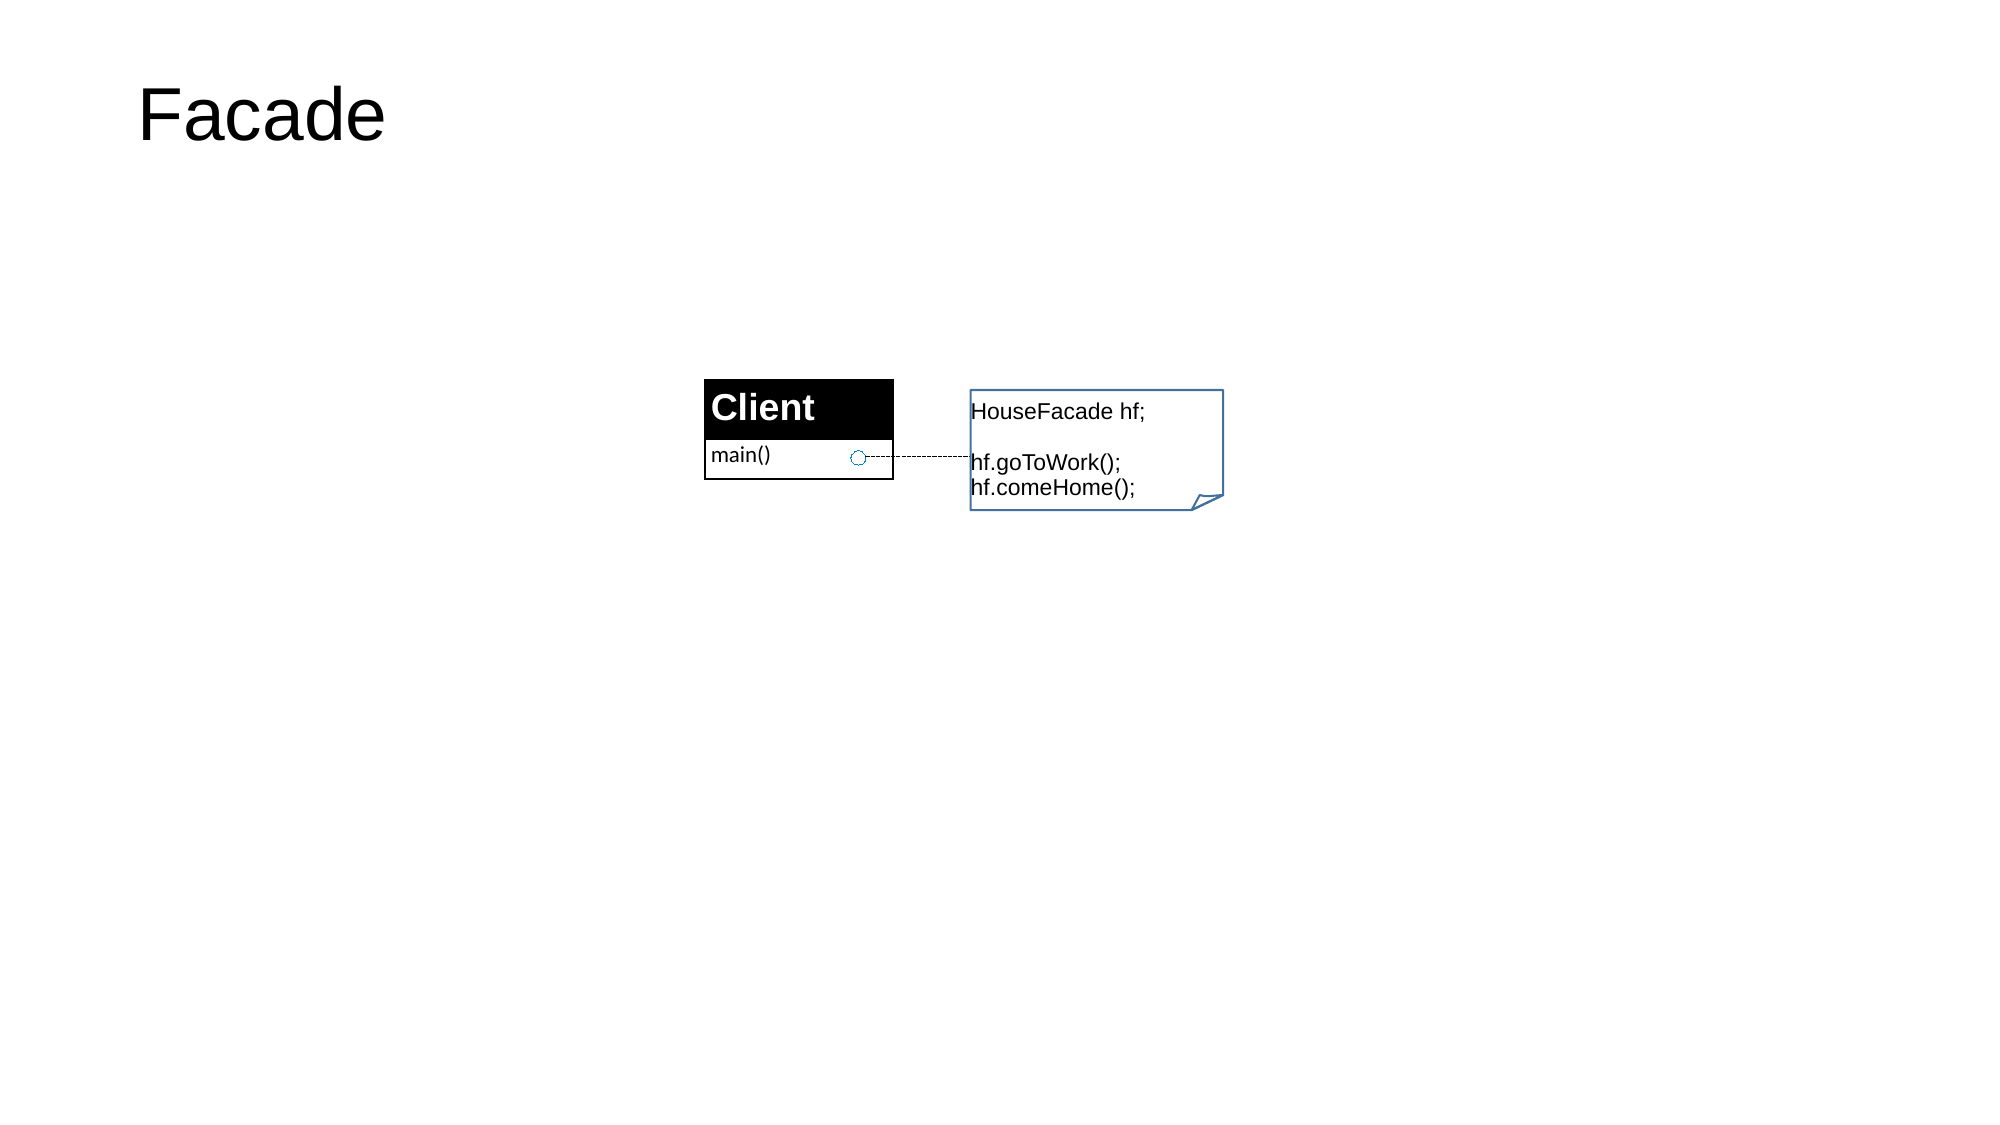

# Facade
| Client |
| --- |
| main() |
HouseFacade hf;
hf.goToWork();
hf.comeHome();